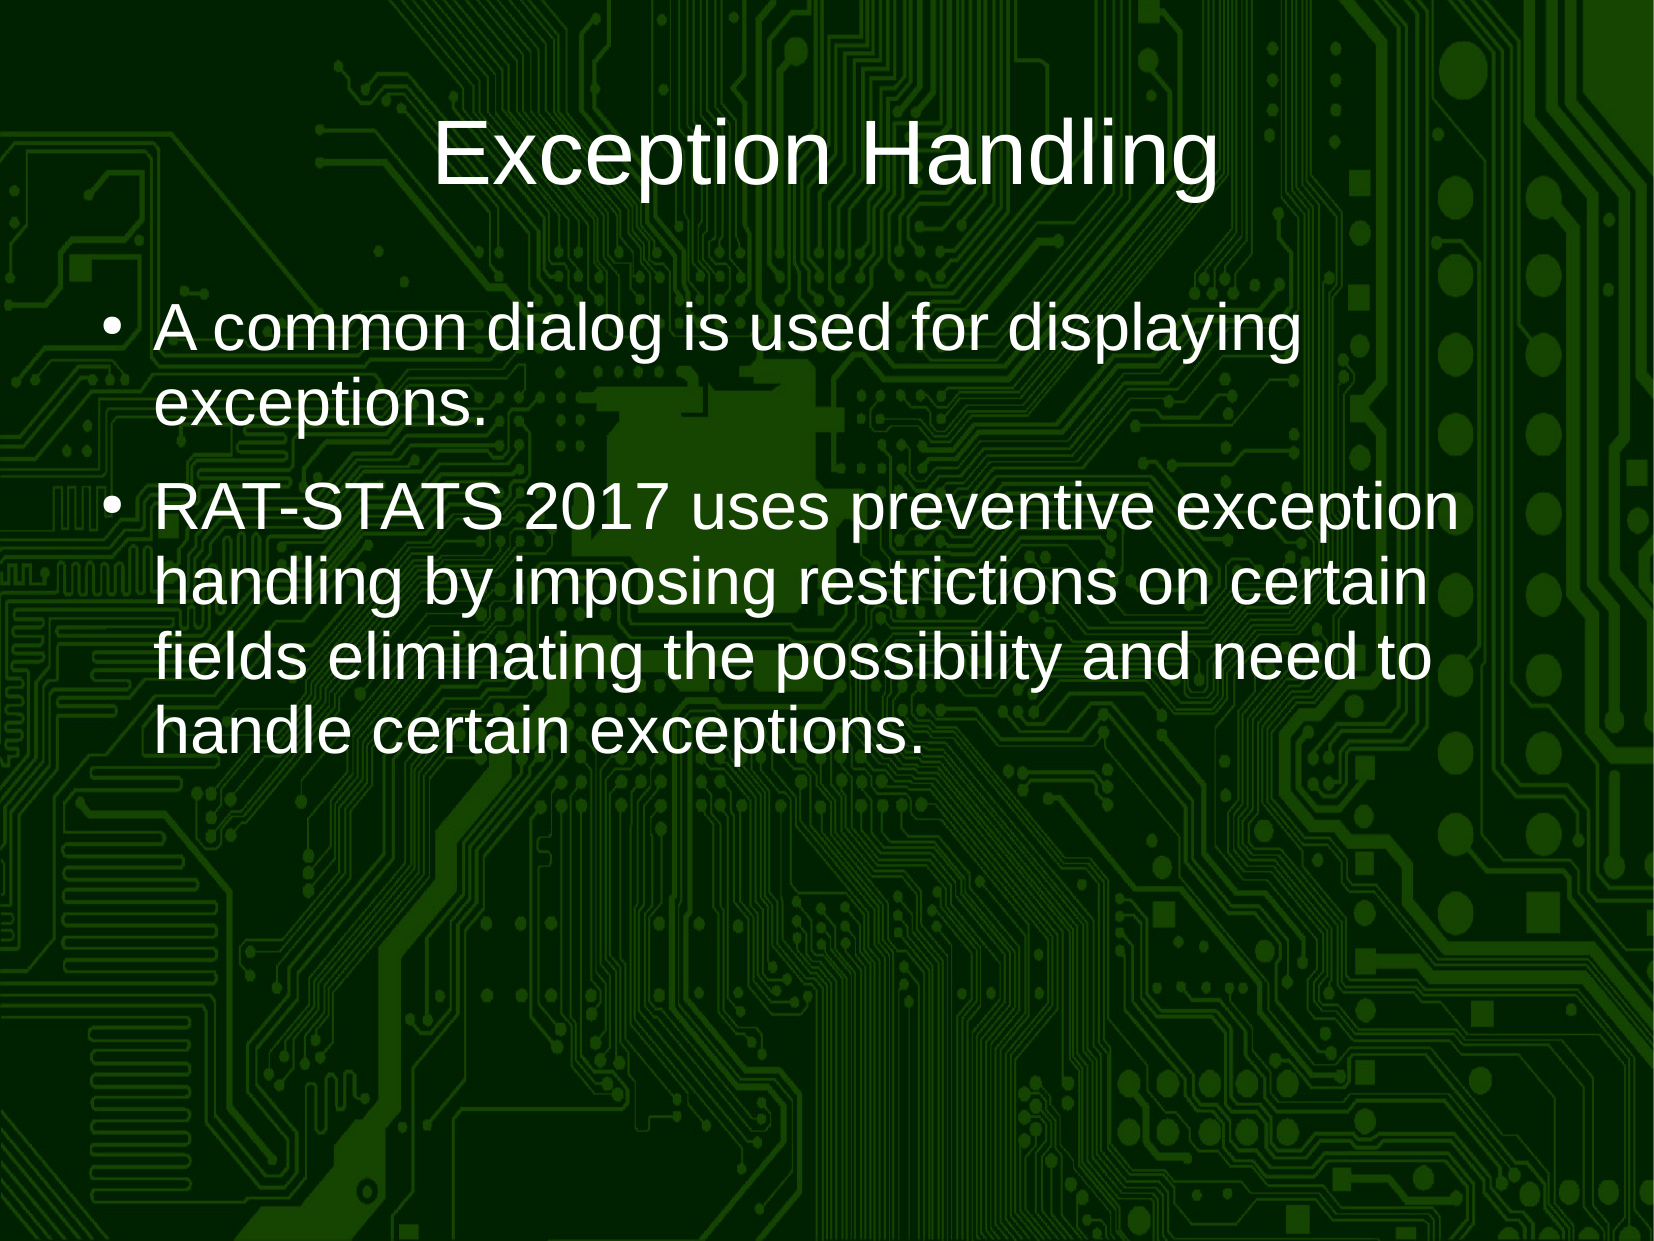

# Exception Handling
A common dialog is used for displaying exceptions.
RAT-STATS 2017 uses preventive exception handling by imposing restrictions on certain fields eliminating the possibility and need to handle certain exceptions.